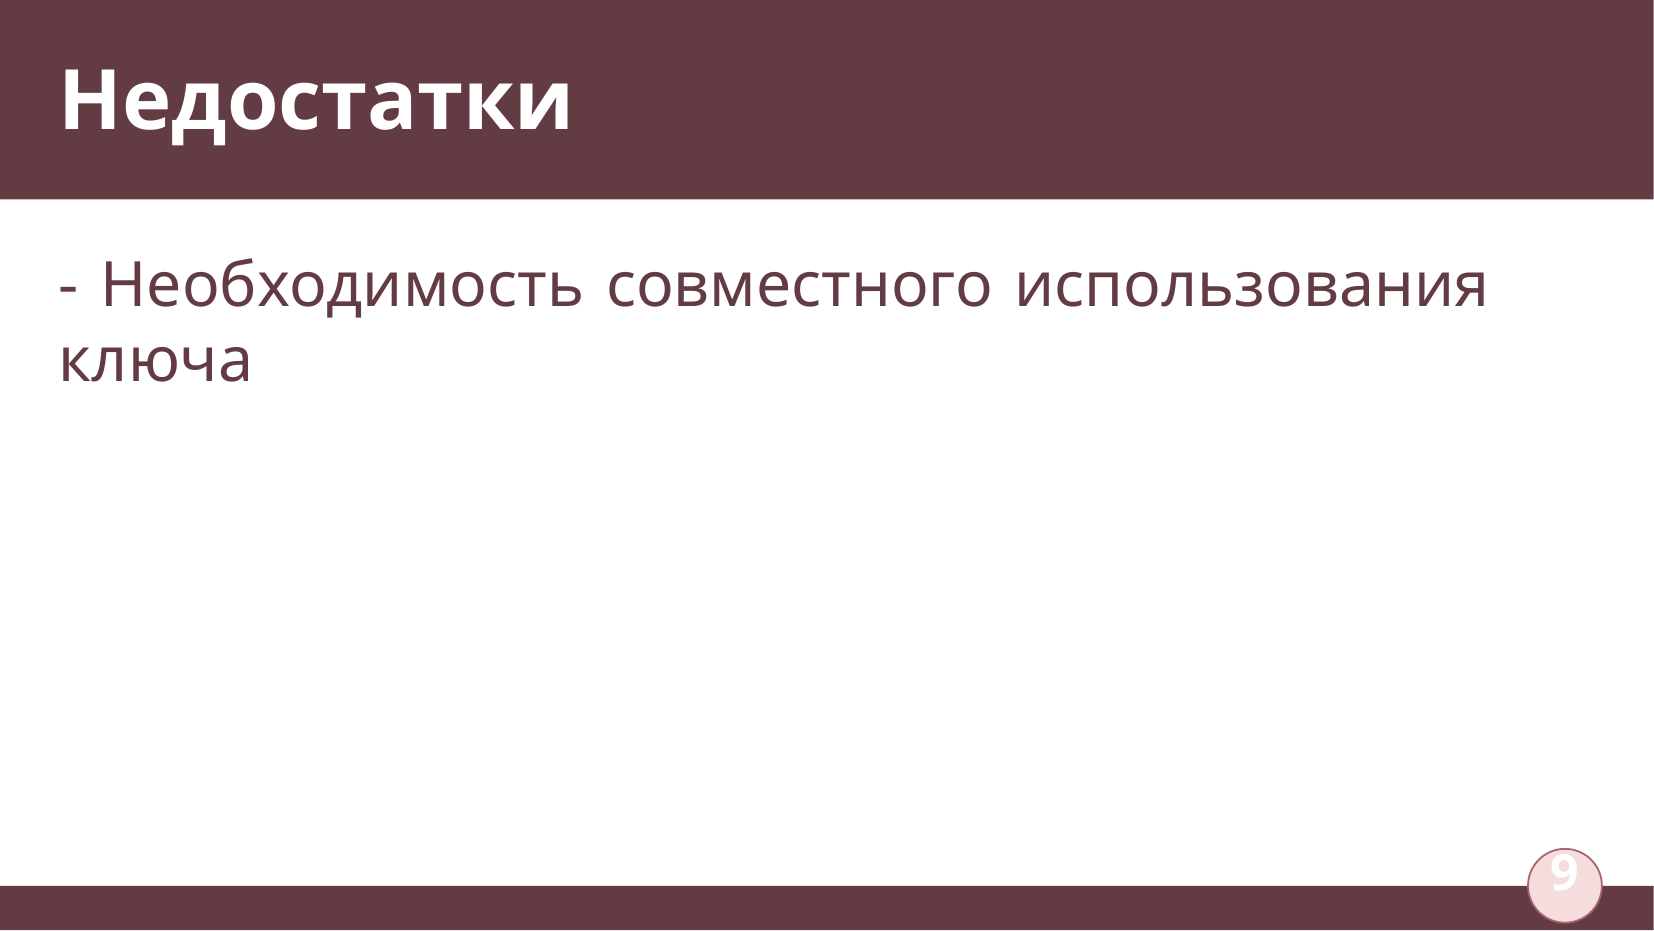

# Недостатки
- Необходимость совместного использования ключа